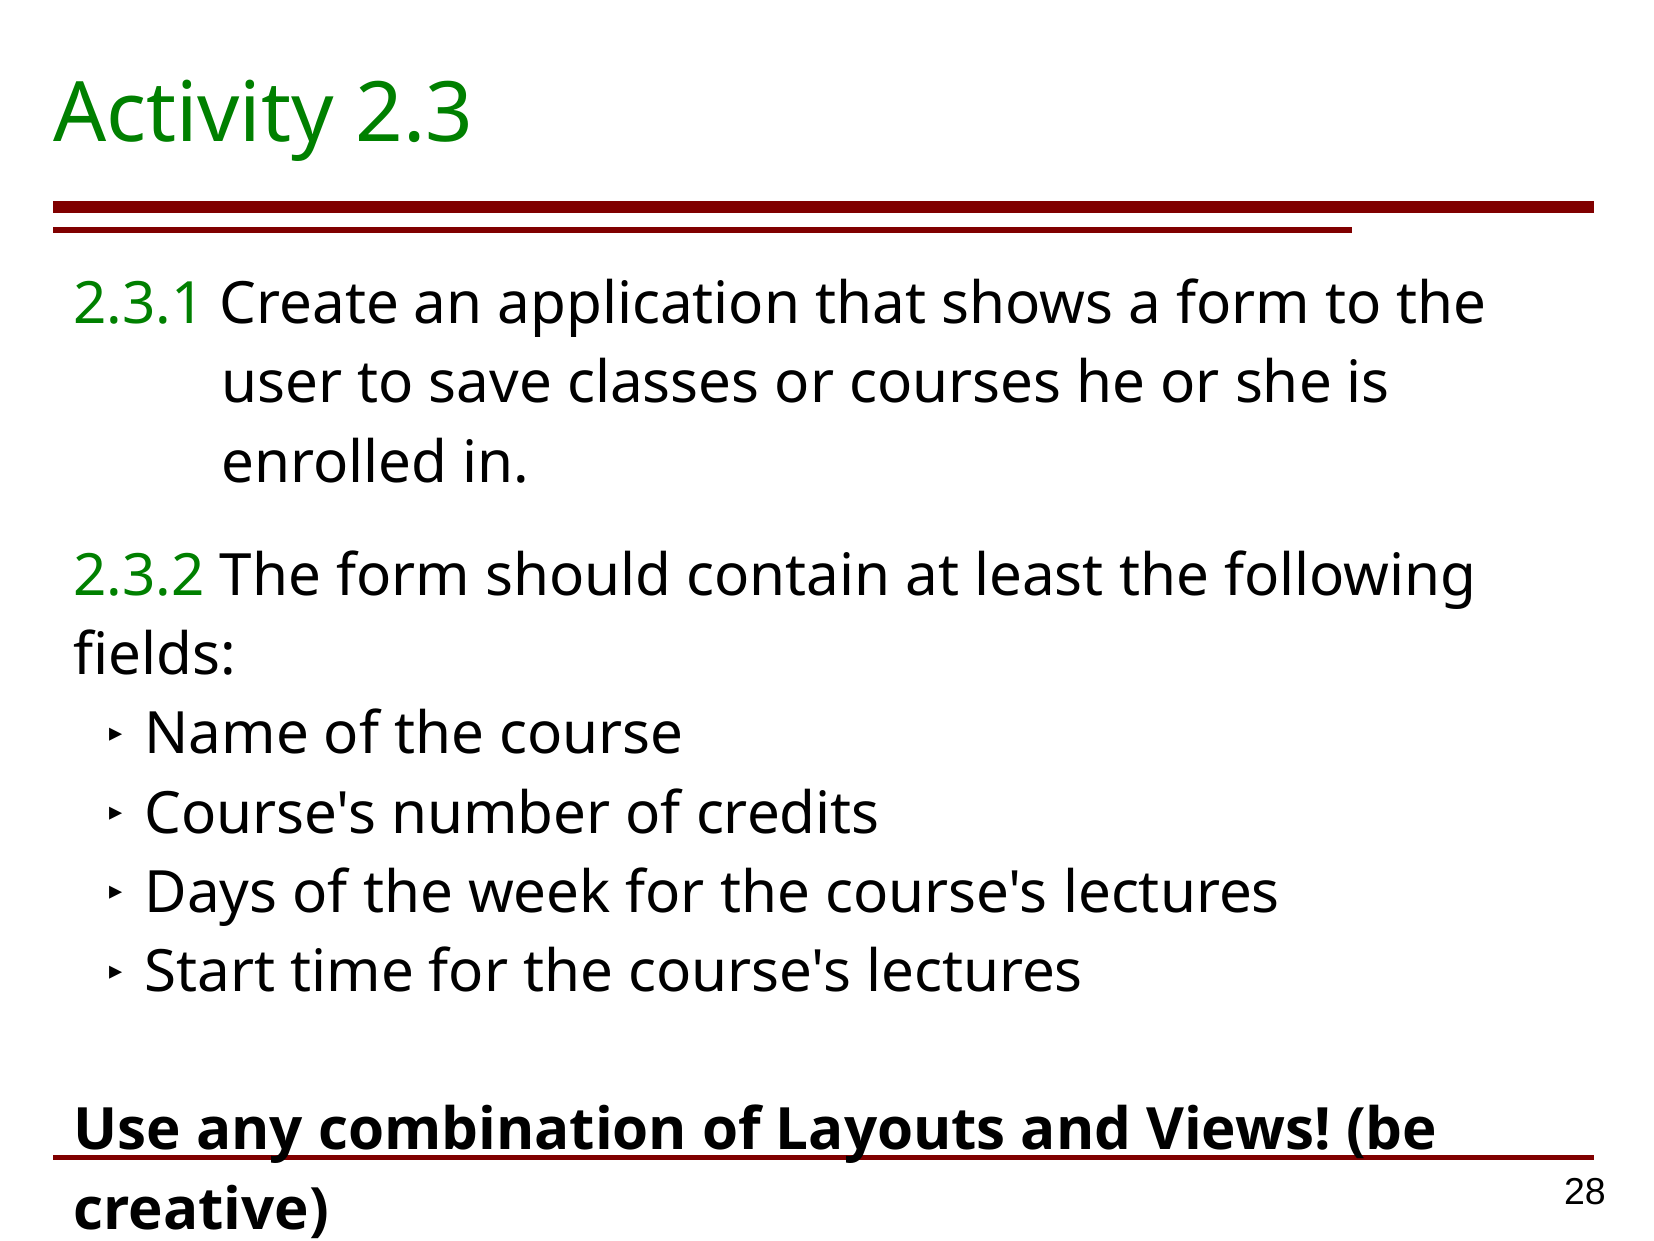

# Activity 2.3
2.3.1 Create an application that shows a form to the
		user to save classes or courses he or she is
		enrolled in.
2.3.2 The form should contain at least the following fields:
Name of the course
Course's number of credits
Days of the week for the course's lectures
Start time for the course's lectures
Use any combination of Layouts and Views! (be creative)